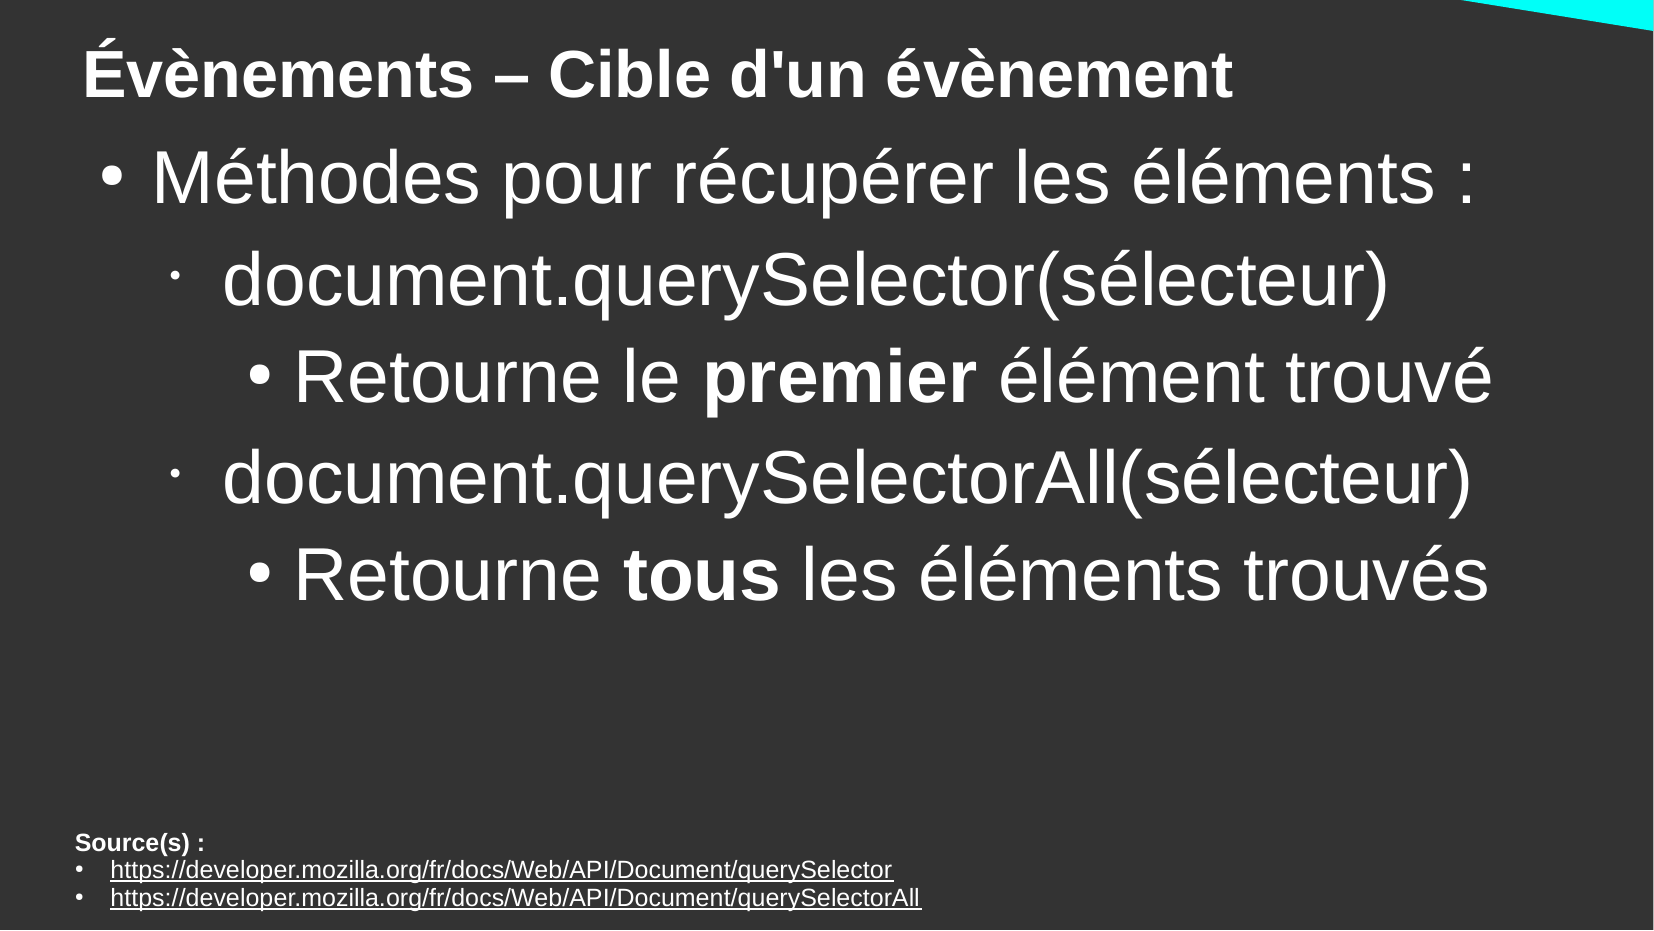

# Évènements – Cible d'un évènement
Méthodes pour récupérer les éléments :
document.querySelector(sélecteur)
Retourne le premier élément trouvé
document.querySelectorAll(sélecteur)
Retourne tous les éléments trouvés
Source(s) :
https://developer.mozilla.org/fr/docs/Web/API/Document/querySelector
https://developer.mozilla.org/fr/docs/Web/API/Document/querySelectorAll